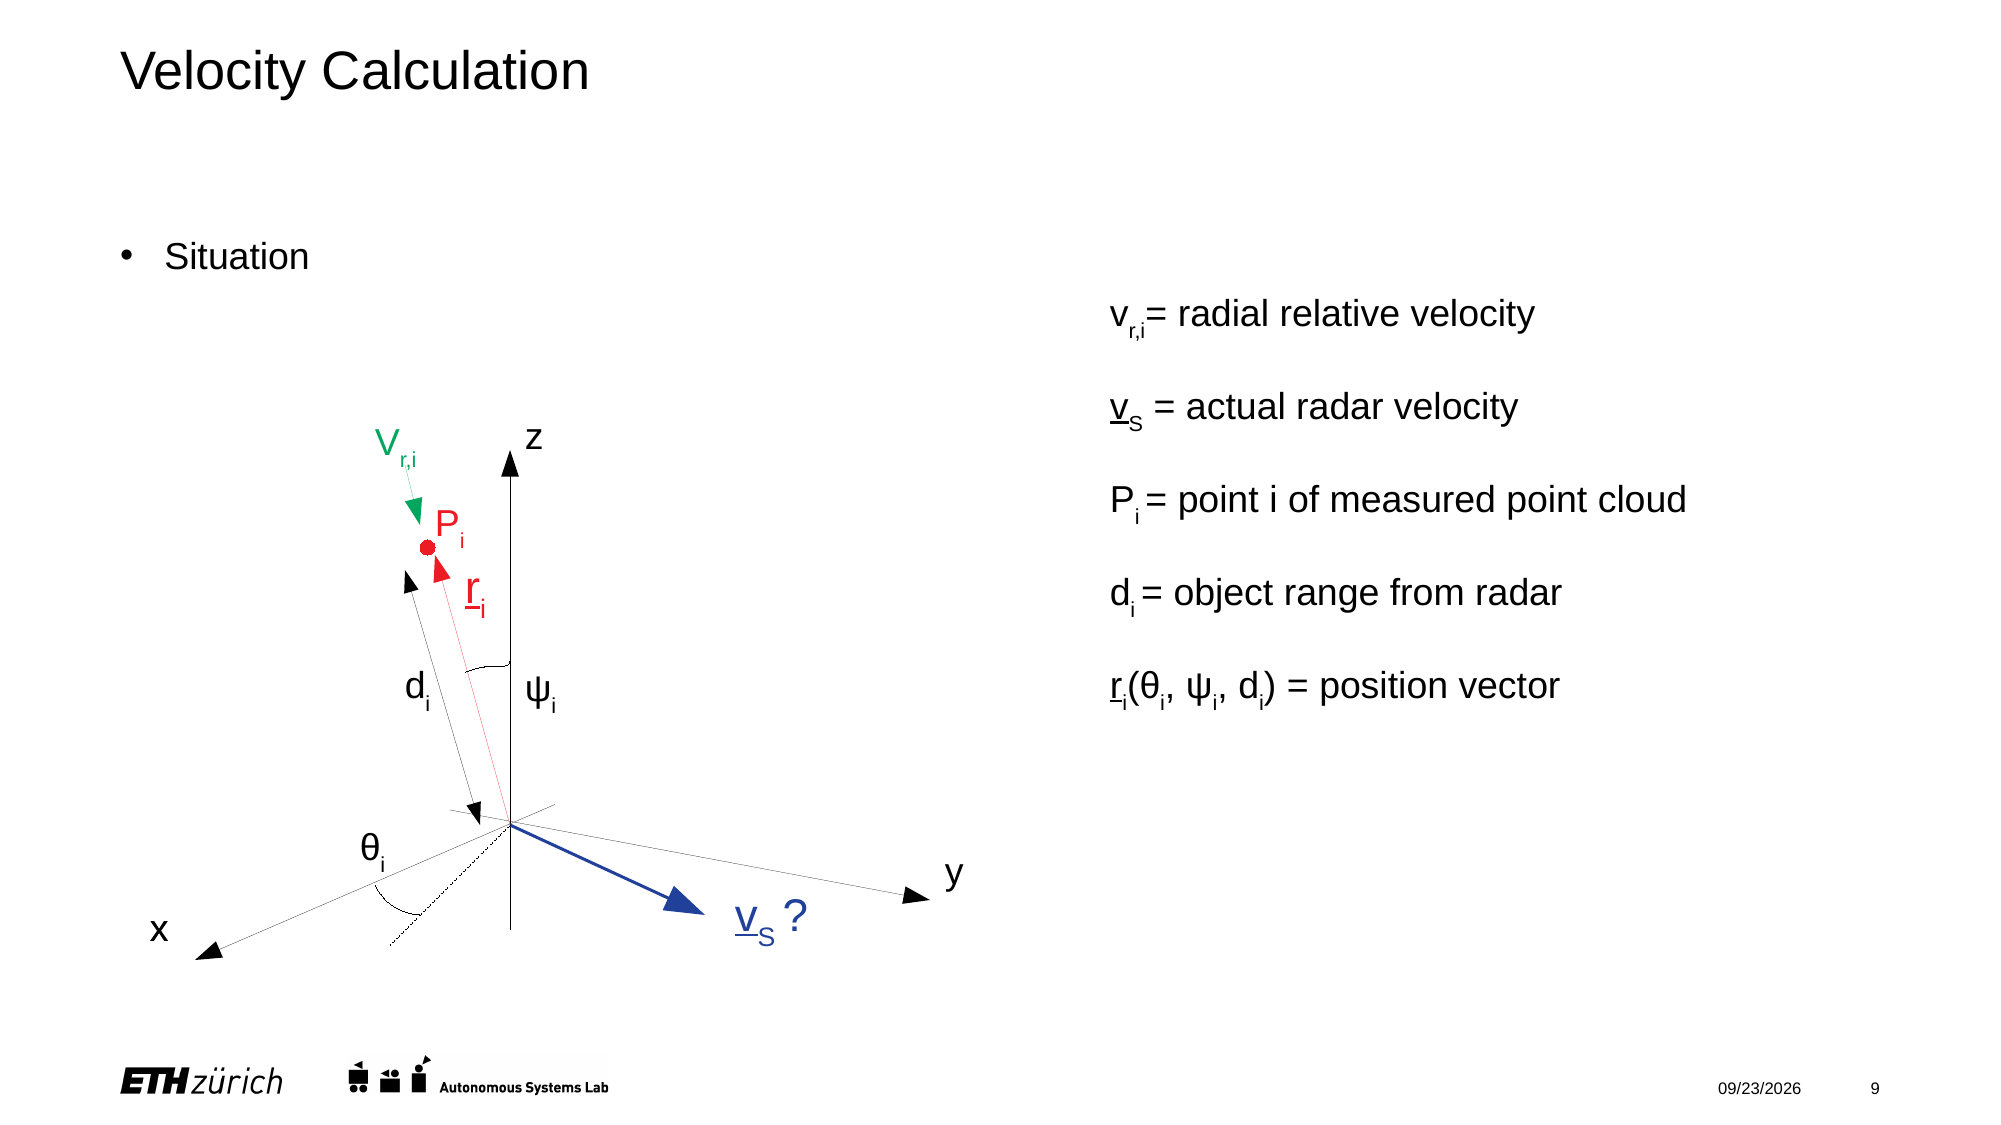

# Velocity Calculation
Situation
vr,i= radial relative velocity
vS = actual radar velocity
Pi = point i of measured point cloud
di = object range from radar
ri(θi, ψi, di) = position vector
z
Vr,i
Pi
ri
di
ψi
θi
y
vS ?
x
x